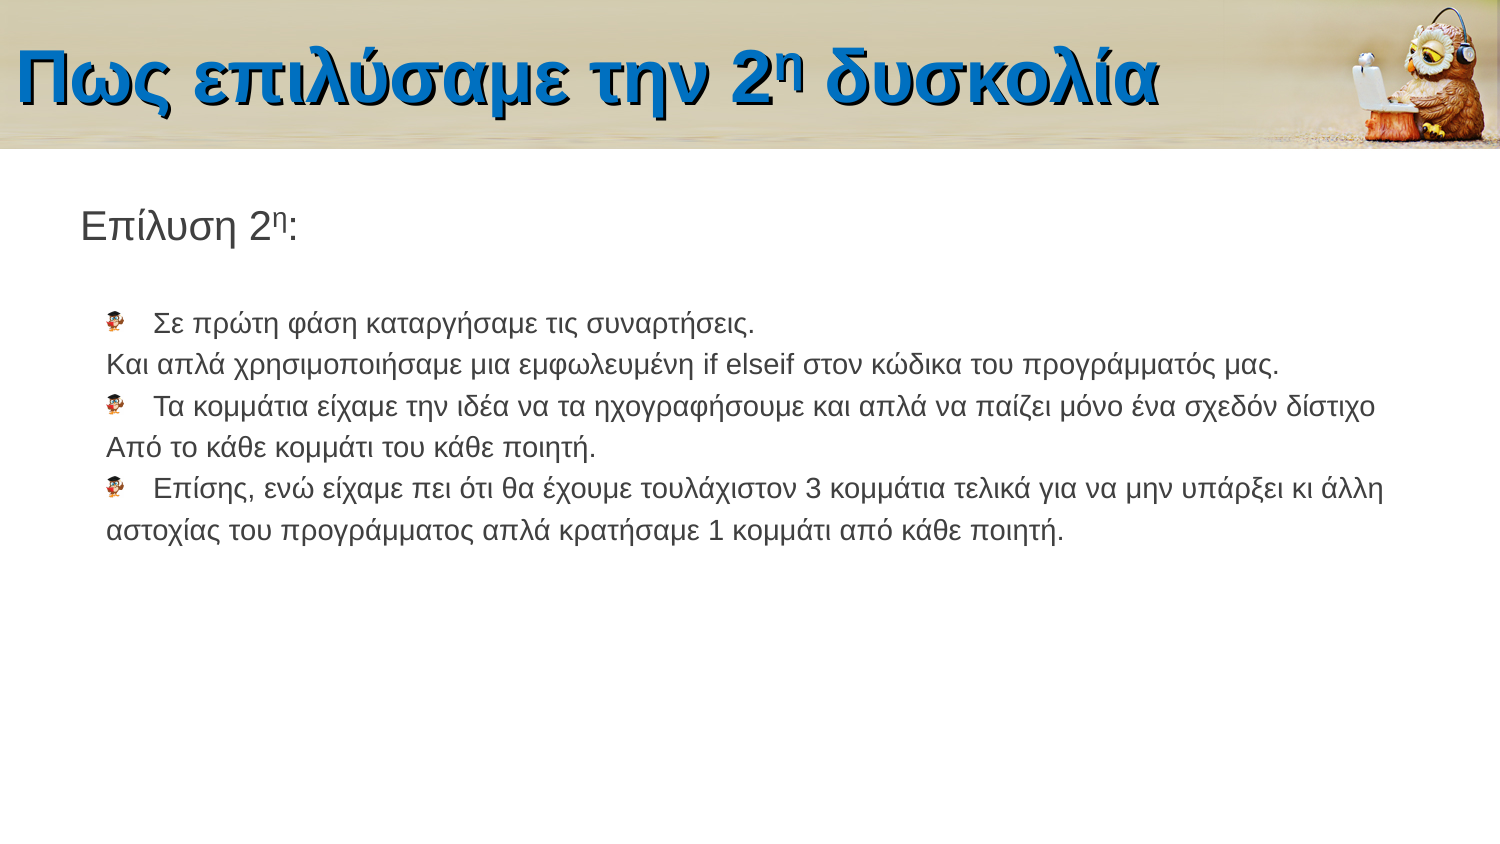

# Πως επιλύσαμε την 2η δυσκολία
Επίλυση 2η:
Σε πρώτη φάση καταργήσαμε τις συναρτήσεις.
Και απλά χρησιμοποιήσαμε μια εμφωλευμένη if elseif στον κώδικα του προγράμματός μας.
Τα κομμάτια είχαμε την ιδέα να τα ηχογραφήσουμε και απλά να παίζει μόνο ένα σχεδόν δίστιχο
Από το κάθε κομμάτι του κάθε ποιητή.
Επίσης, ενώ είχαμε πει ότι θα έχουμε τουλάχιστον 3 κομμάτια τελικά για να μην υπάρξει κι άλλη
αστοχίας του προγράμματος απλά κρατήσαμε 1 κομμάτι από κάθε ποιητή.